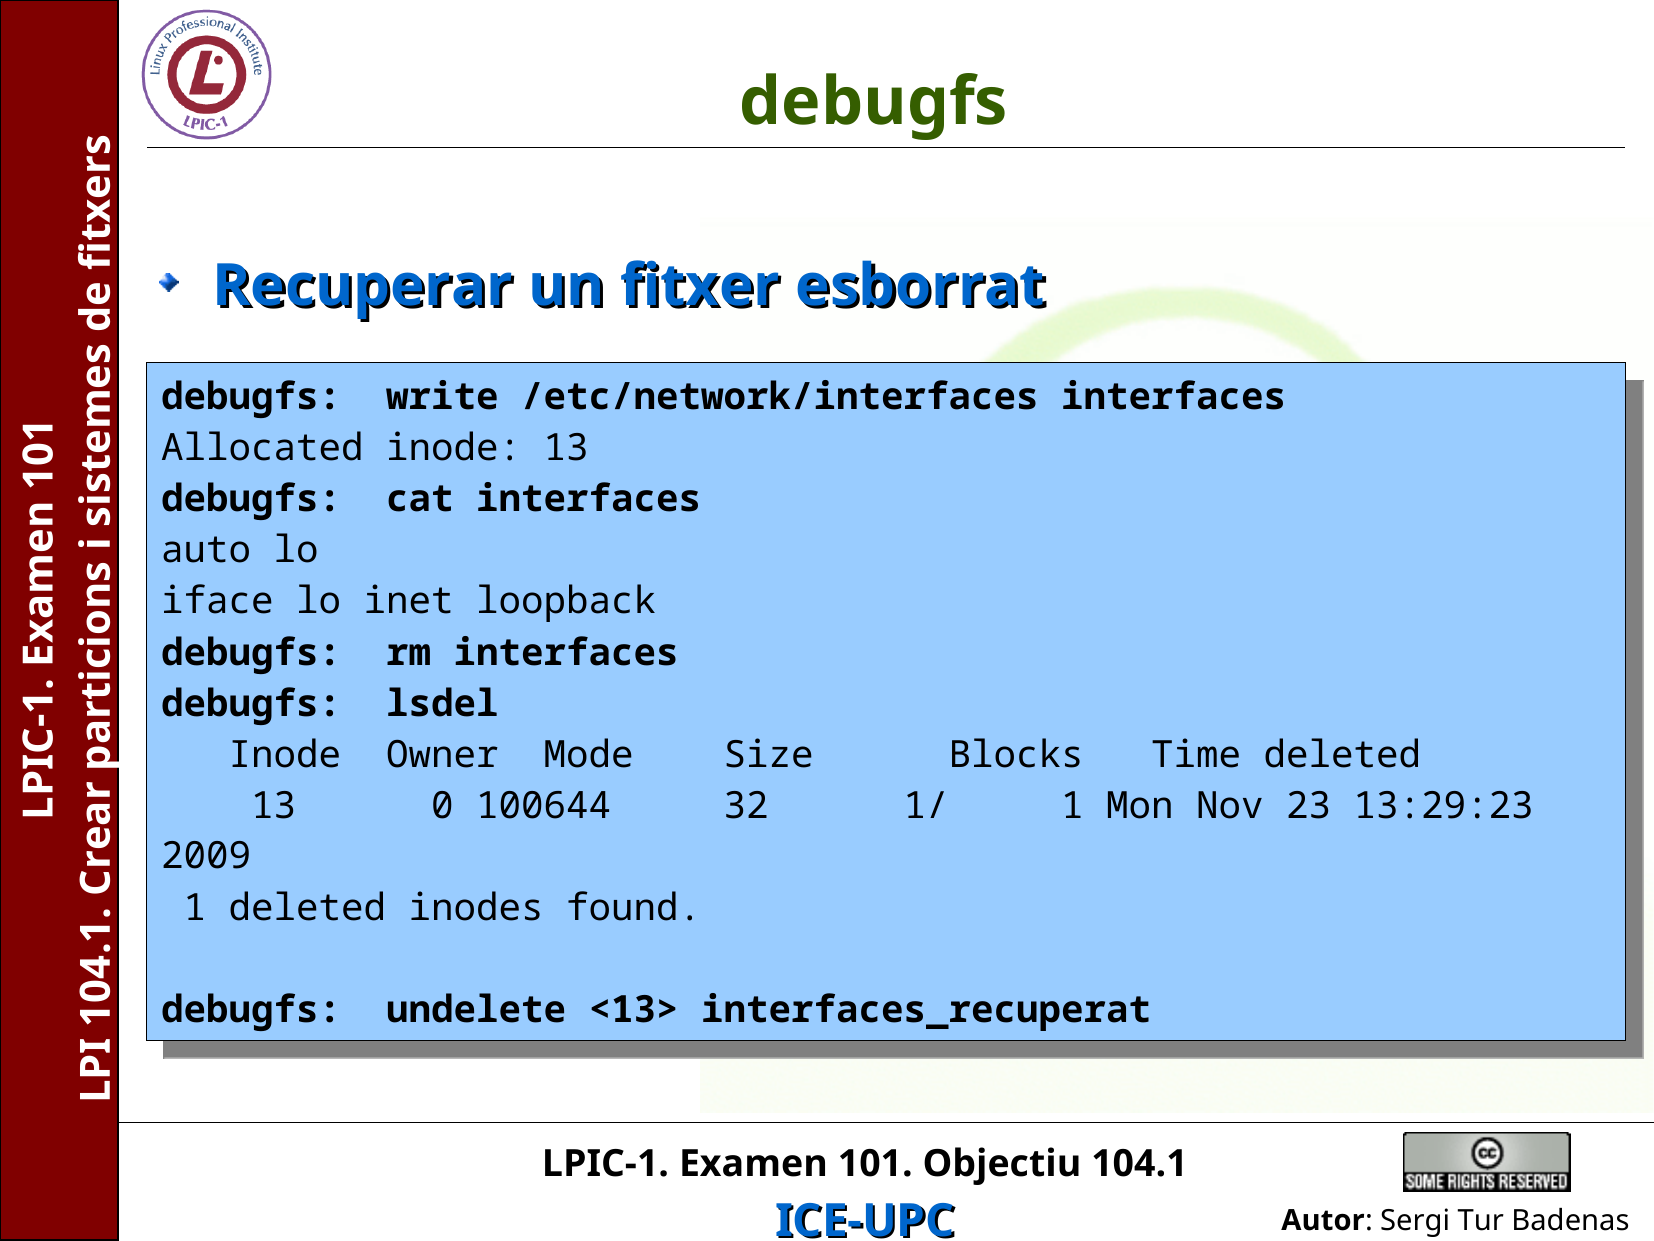

# debugfs
Recuperar un fitxer esborrat
debugfs: write /etc/network/interfaces interfaces
Allocated inode: 13
debugfs: cat interfaces
auto lo
iface lo inet loopback
debugfs: rm interfaces
debugfs: lsdel
 Inode Owner Mode Size Blocks Time deleted
 13 0 100644 32 1/ 1 Mon Nov 23 13:29:23 2009
 1 deleted inodes found.
debugfs: undelete <13> interfaces_recuperat